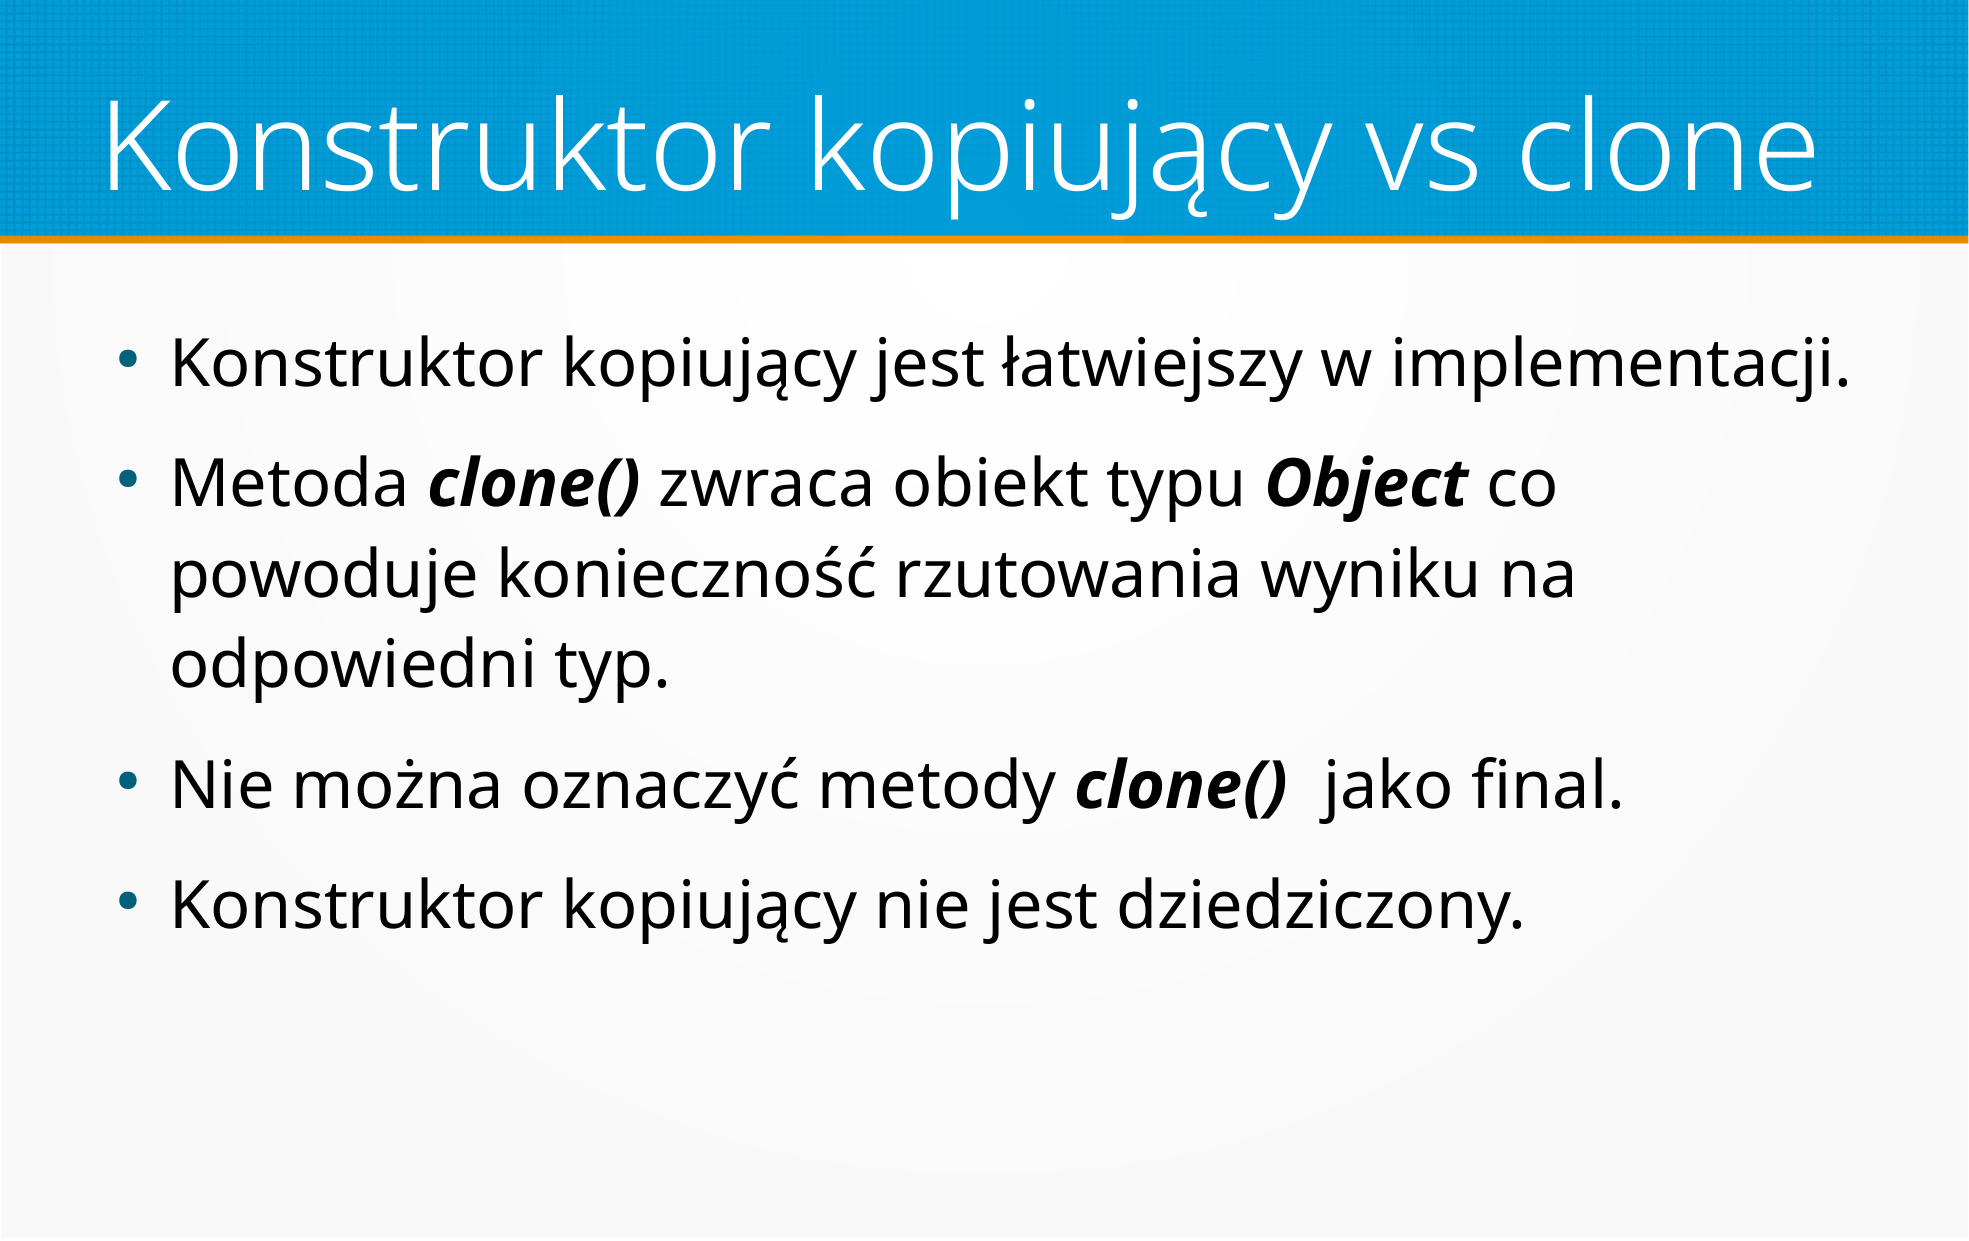

# Konstruktor kopiujący vs clone
Konstruktor kopiujący jest łatwiejszy w implementacji.
Metoda clone() zwraca obiekt typu Object co powoduje konieczność rzutowania wyniku na odpowiedni typ.
Nie można oznaczyć metody clone() jako final.
Konstruktor kopiujący nie jest dziedziczony.